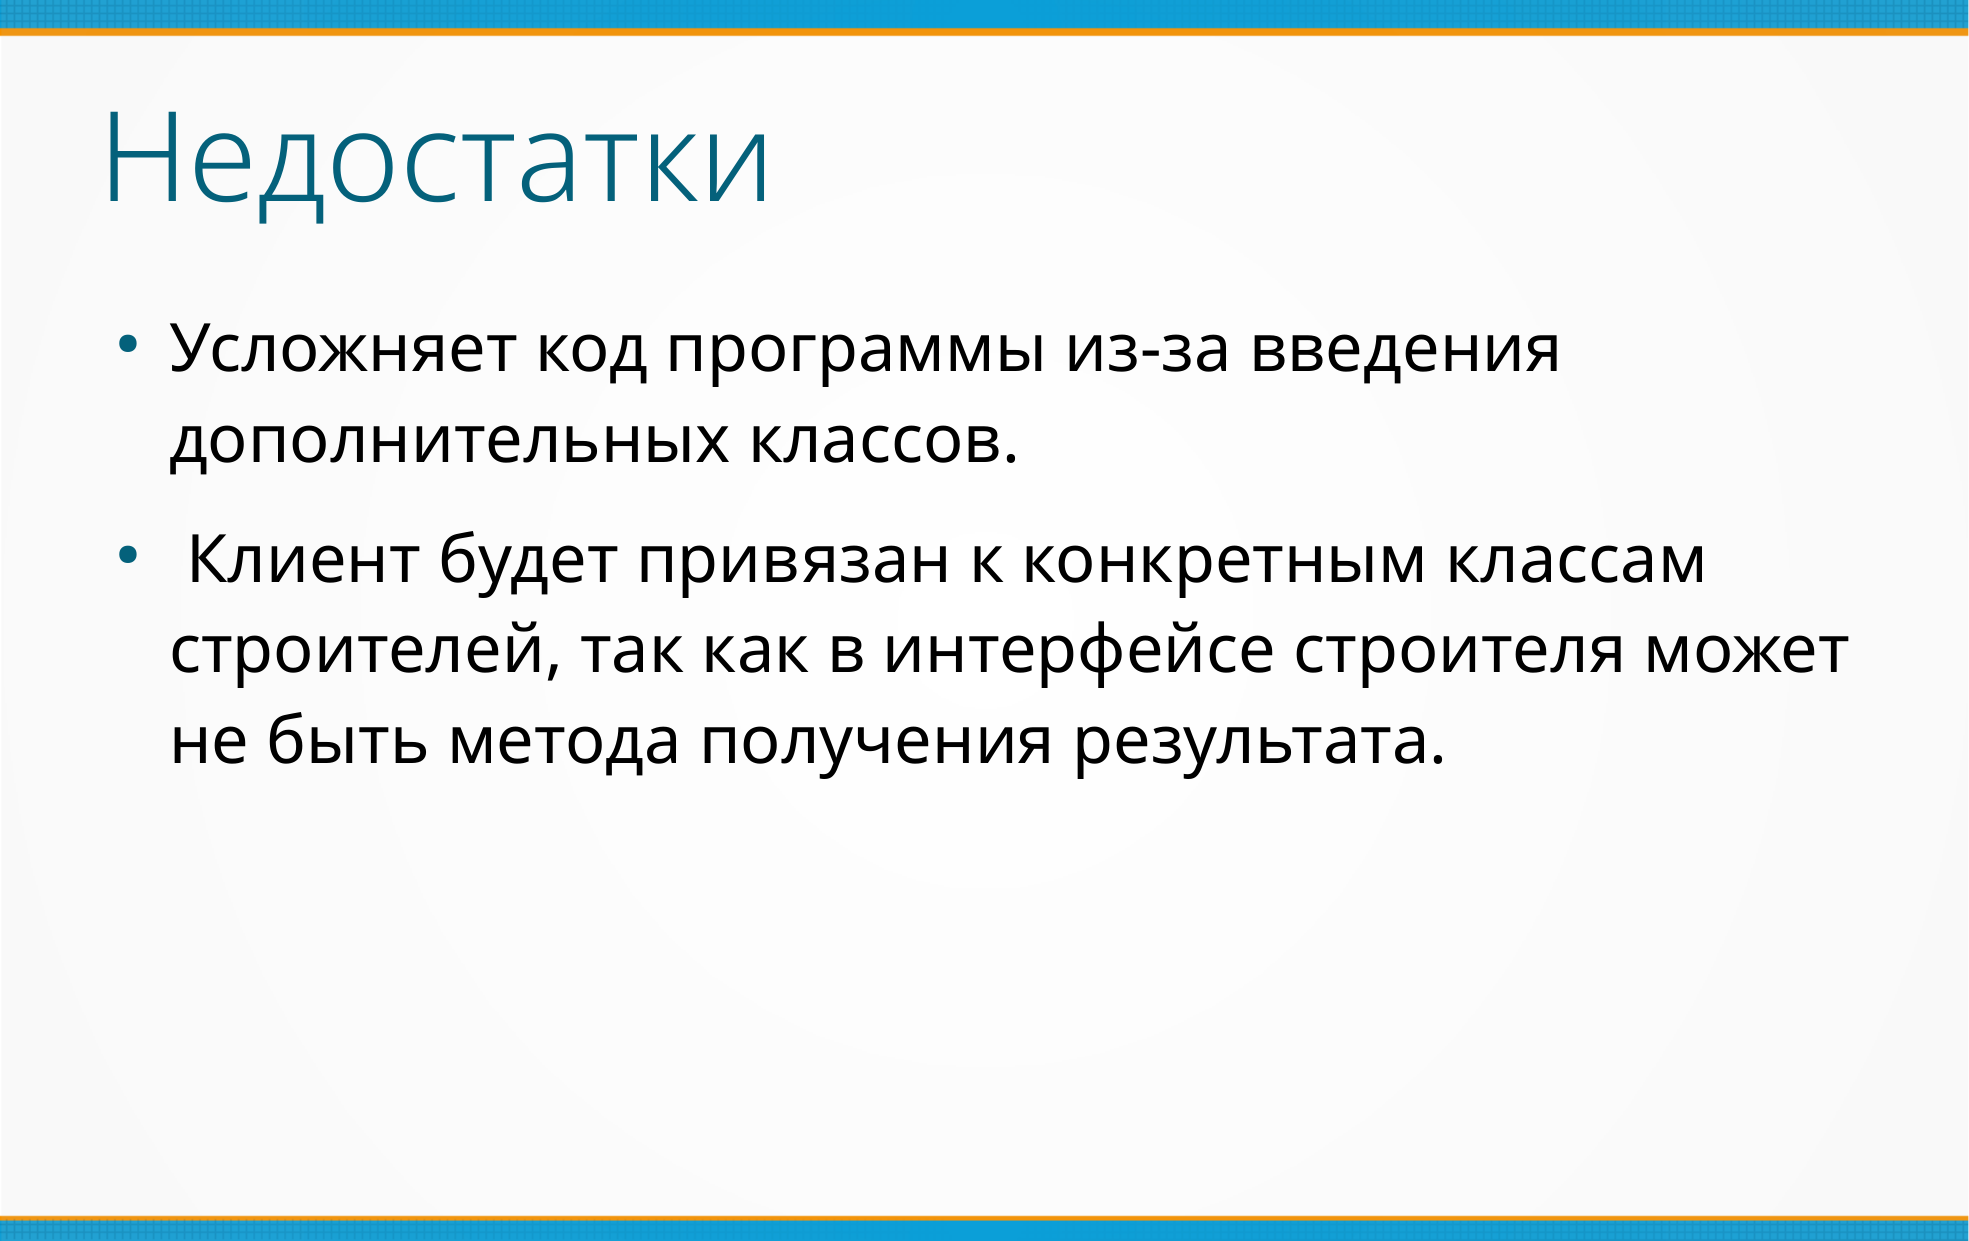

# Недостатки
Усложняет код программы из-за введения дополнительных классов.
 Клиент будет привязан к конкретным классам строителей, так как в интерфейсе строителя может не быть метода получения результата.